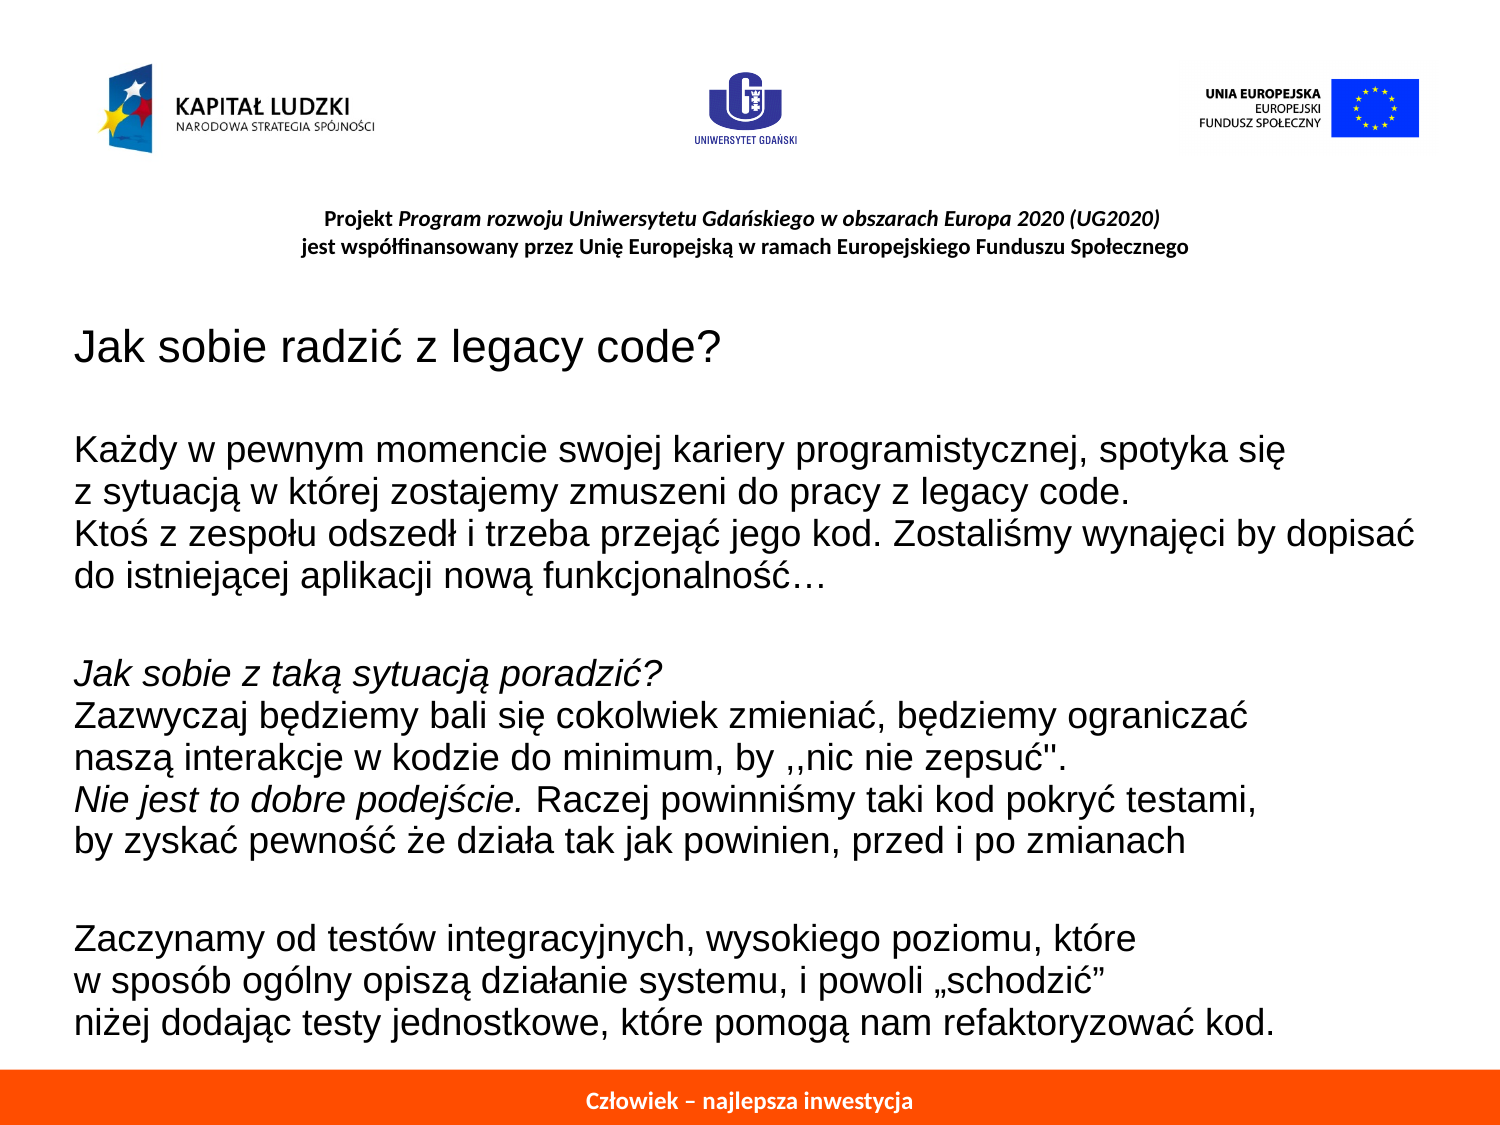

Projekt Program rozwoju Uniwersytetu Gdańskiego w obszarach Europa 2020 (UG2020)
jest współfinansowany przez Unię Europejską w ramach Europejskiego Funduszu Społecznego
Jak sobie radzić z legacy code?
Każdy w pewnym momencie swojej kariery programistycznej, spotyka się
z sytuacją w której zostajemy zmuszeni do pracy z legacy code.
Ktoś z zespołu odszedł i trzeba przejąć jego kod. Zostaliśmy wynajęci by dopisać
do istniejącej aplikacji nową funkcjonalność…
Jak sobie z taką sytuacją poradzić?
Zazwyczaj będziemy bali się cokolwiek zmieniać, będziemy ograniczać
naszą interakcje w kodzie do minimum, by ,,nic nie zepsuć''.
Nie jest to dobre podejście. Raczej powinniśmy taki kod pokryć testami,
by zyskać pewność że działa tak jak powinien, przed i po zmianach
Zaczynamy od testów integracyjnych, wysokiego poziomu, które
w sposób ogólny opiszą działanie systemu, i powoli „schodzić”
niżej dodając testy jednostkowe, które pomogą nam refaktoryzować kod.
Człowiek – najlepsza inwestycja